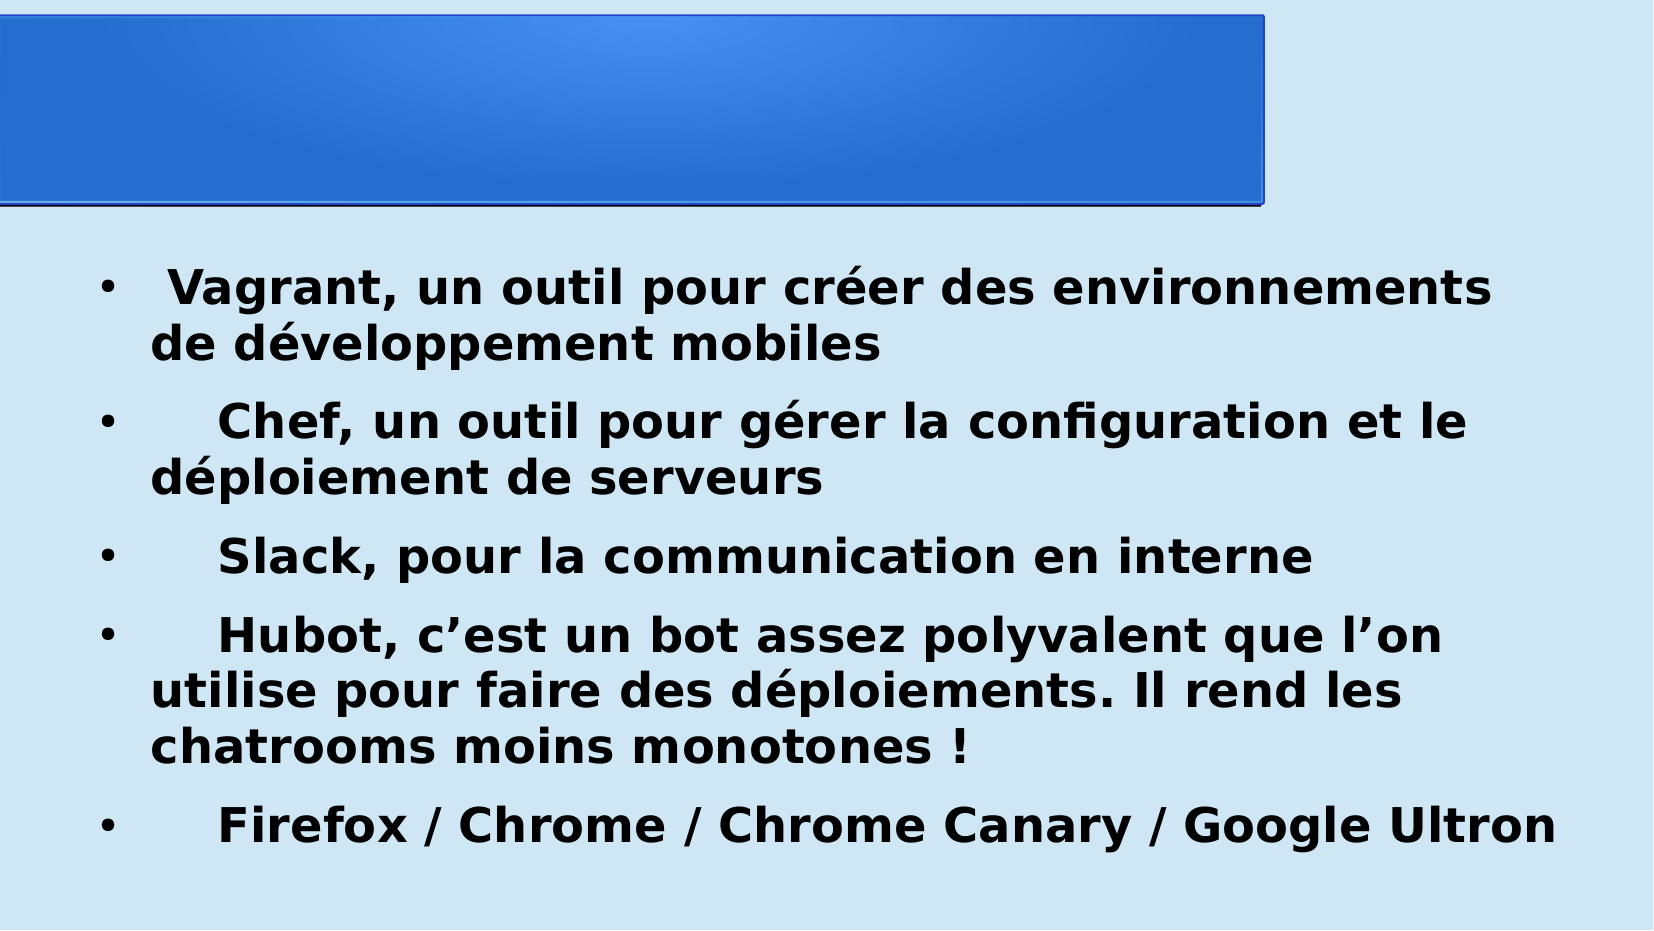

# Vagrant, un outil pour créer des environnements de développement mobiles
 Chef, un outil pour gérer la configuration et le déploiement de serveurs
 Slack, pour la communication en interne
 Hubot, c’est un bot assez polyvalent que l’on utilise pour faire des déploiements. Il rend les chatrooms moins monotones !
 Firefox / Chrome / Chrome Canary / Google Ultron